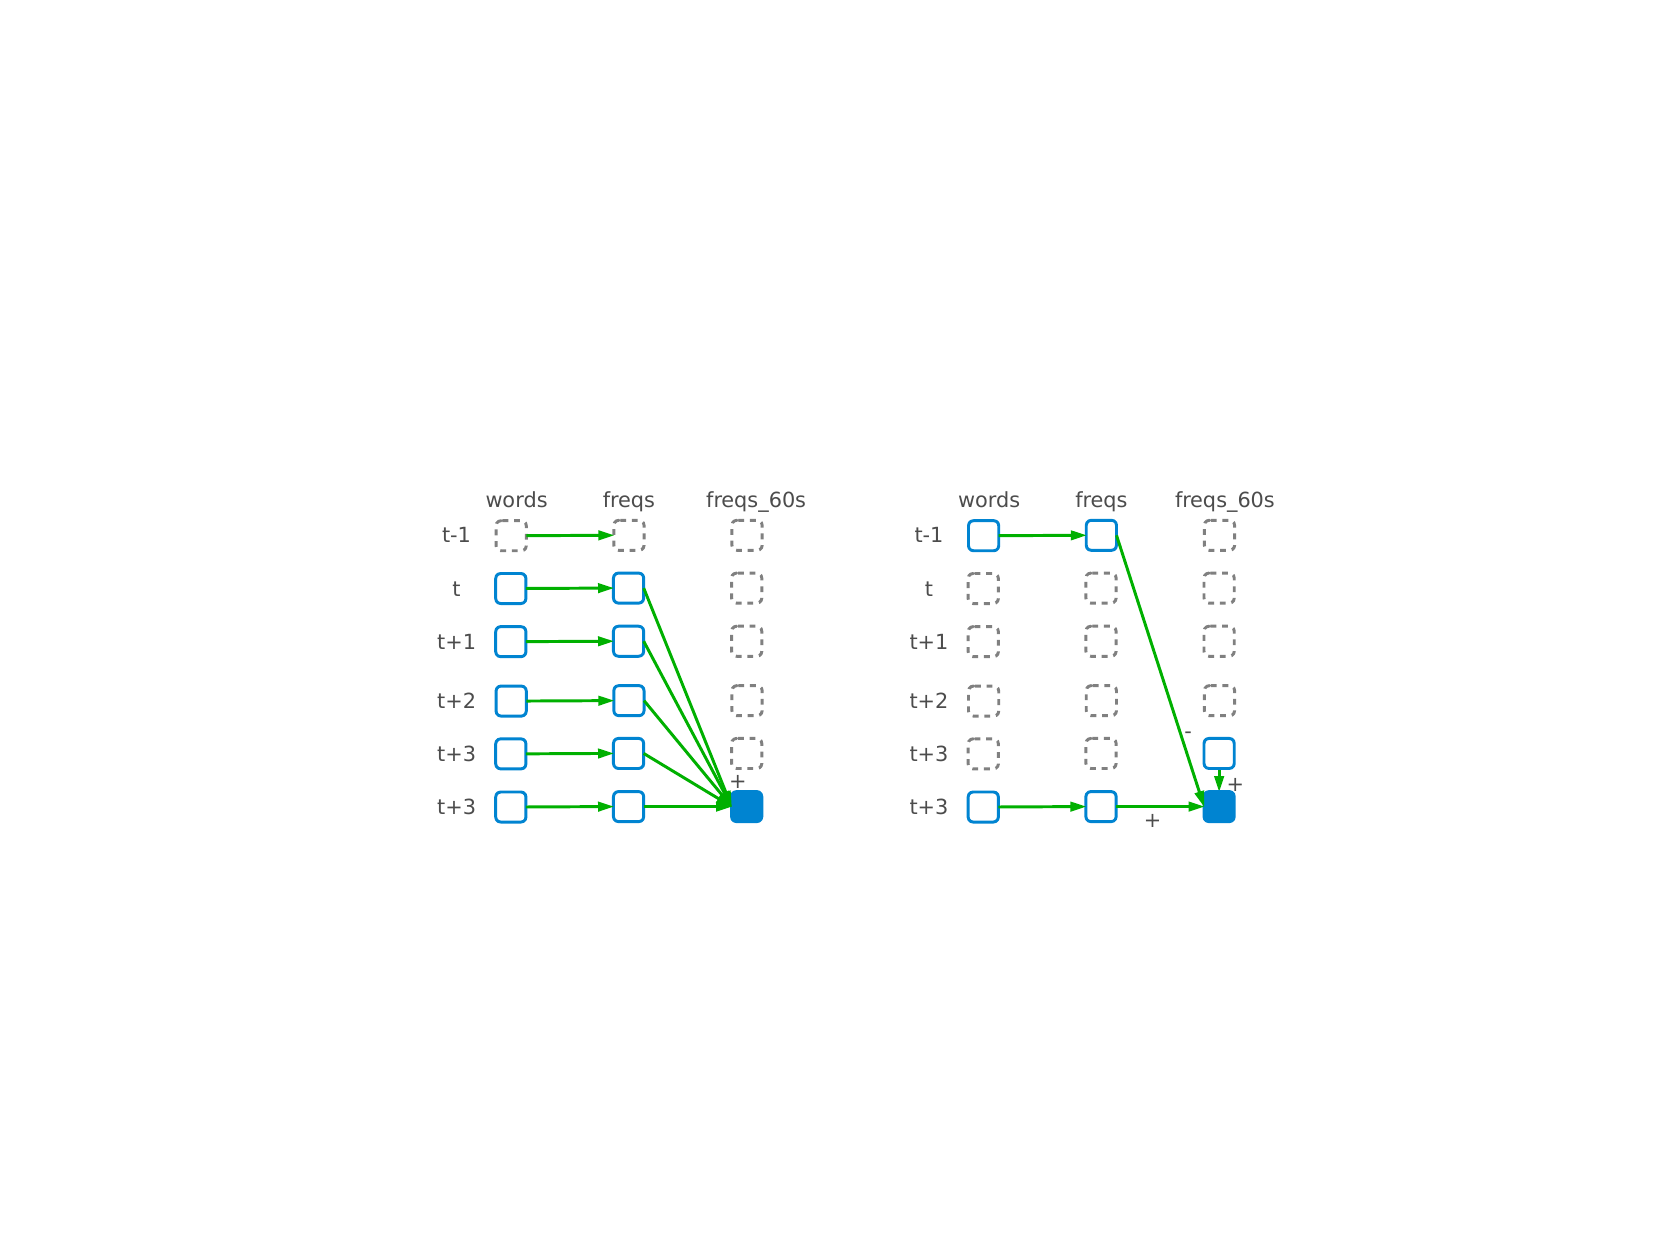

words
freqs
freqs_60s
words
freqs
freqs_60s
t-1
t-1
t
t
t+1
t+1
t+2
t+2
-
t+3
t+3
+
+
t+3
t+3
+